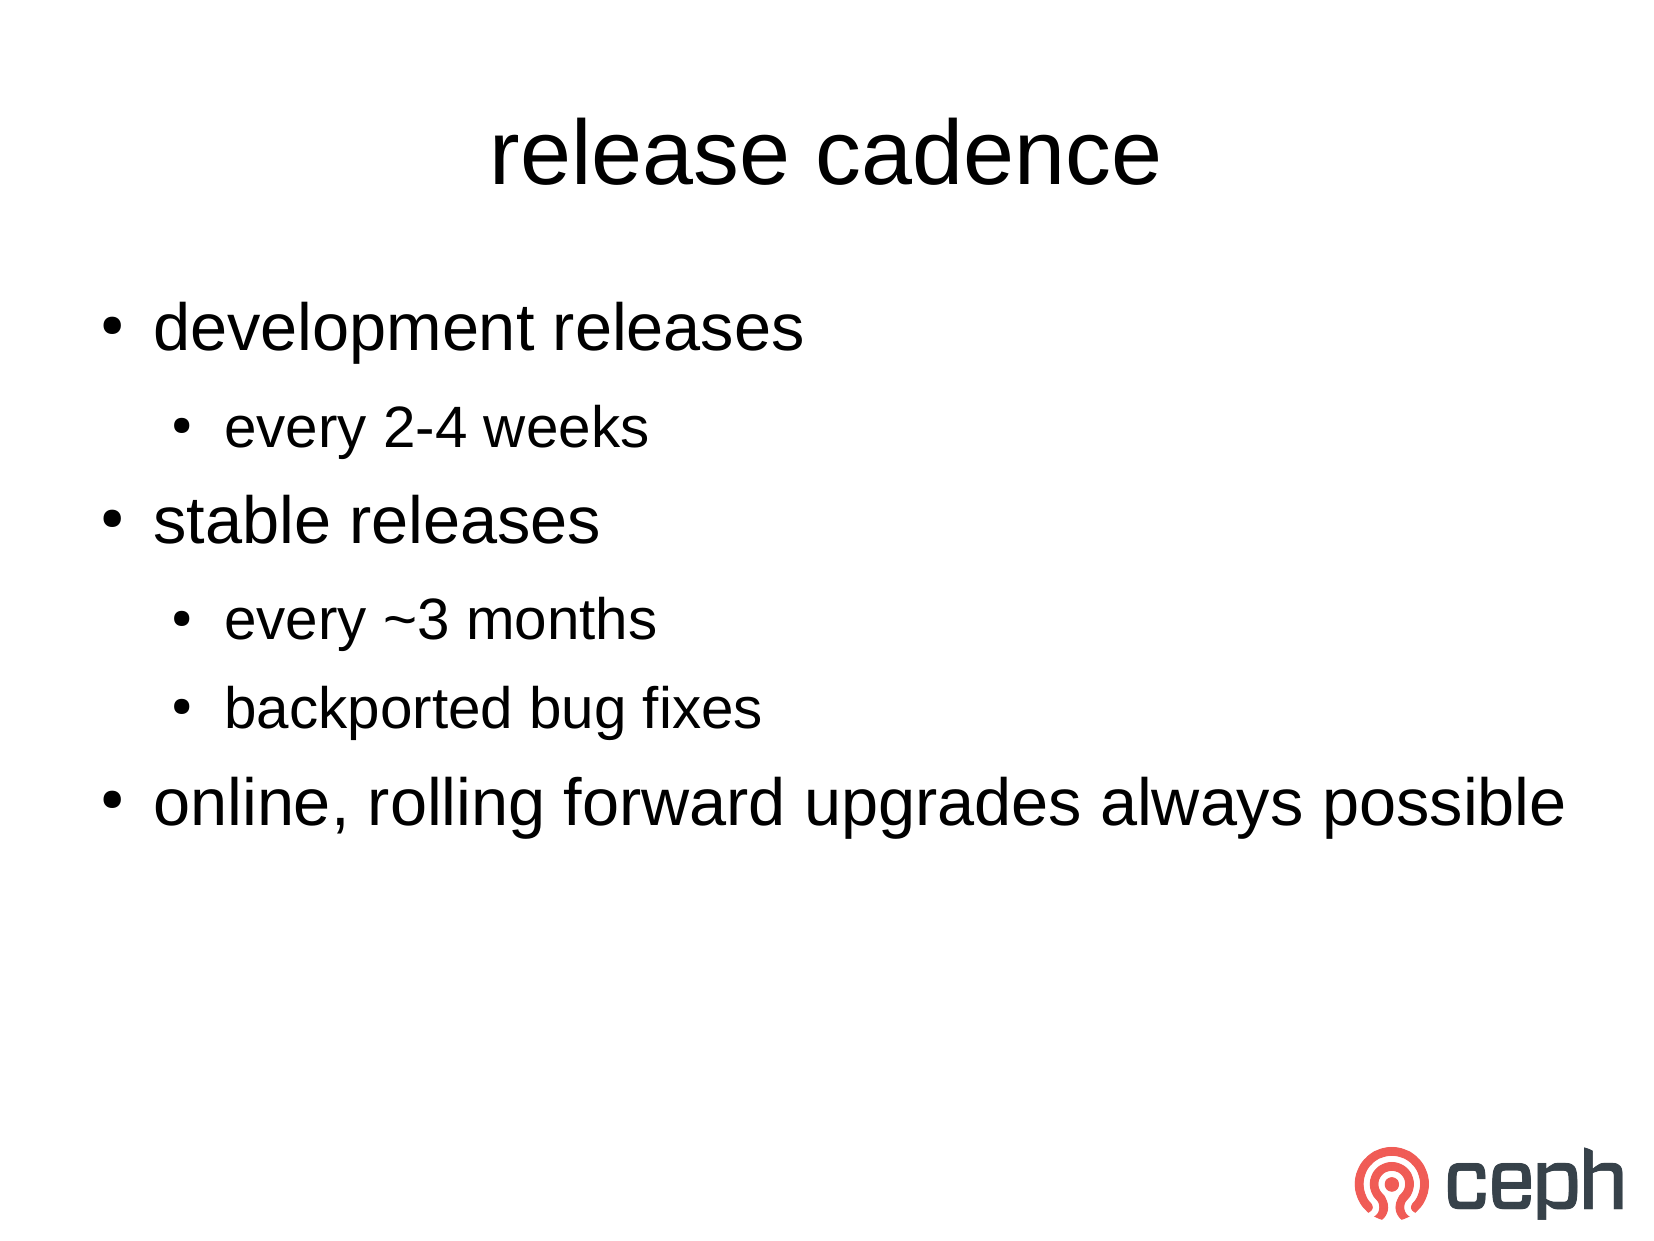

# release cadence
development releases
every 2-4 weeks
stable releases
every ~3 months
backported bug fixes
online, rolling forward upgrades always possible